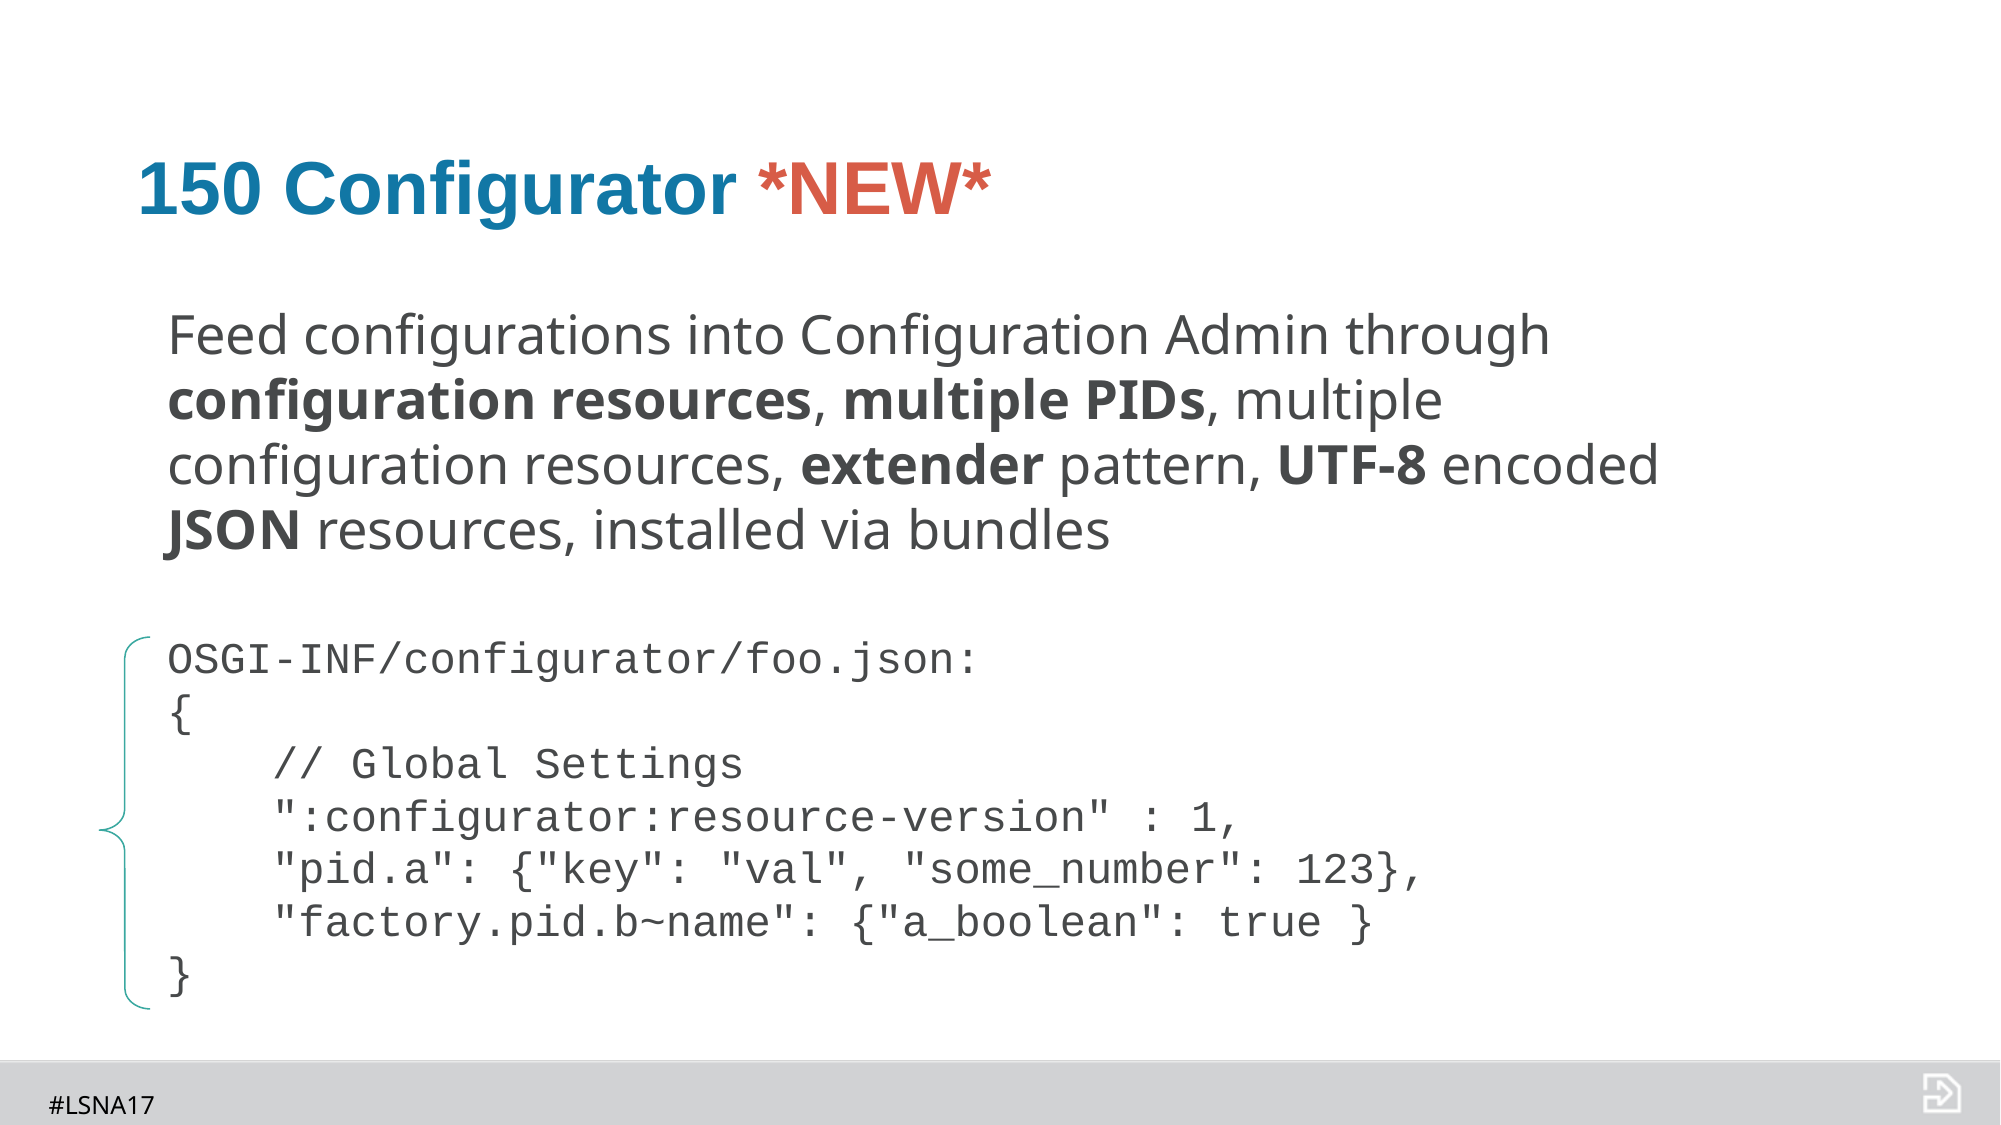

150 Configurator *NEW*
# Feed configurations into Configuration Admin through
configuration resources, multiple PIDs, multiple
configuration resources, extender pattern, UTF-8 encoded
JSON resources, installed via bundles
OSGI-INF/configurator/foo.json:
{
 // Global Settings
 ":configurator:resource-version" : 1,
 "pid.a": {"key": "val", "some_number": 123},
 "factory.pid.b~name": {"a_boolean": true }
}